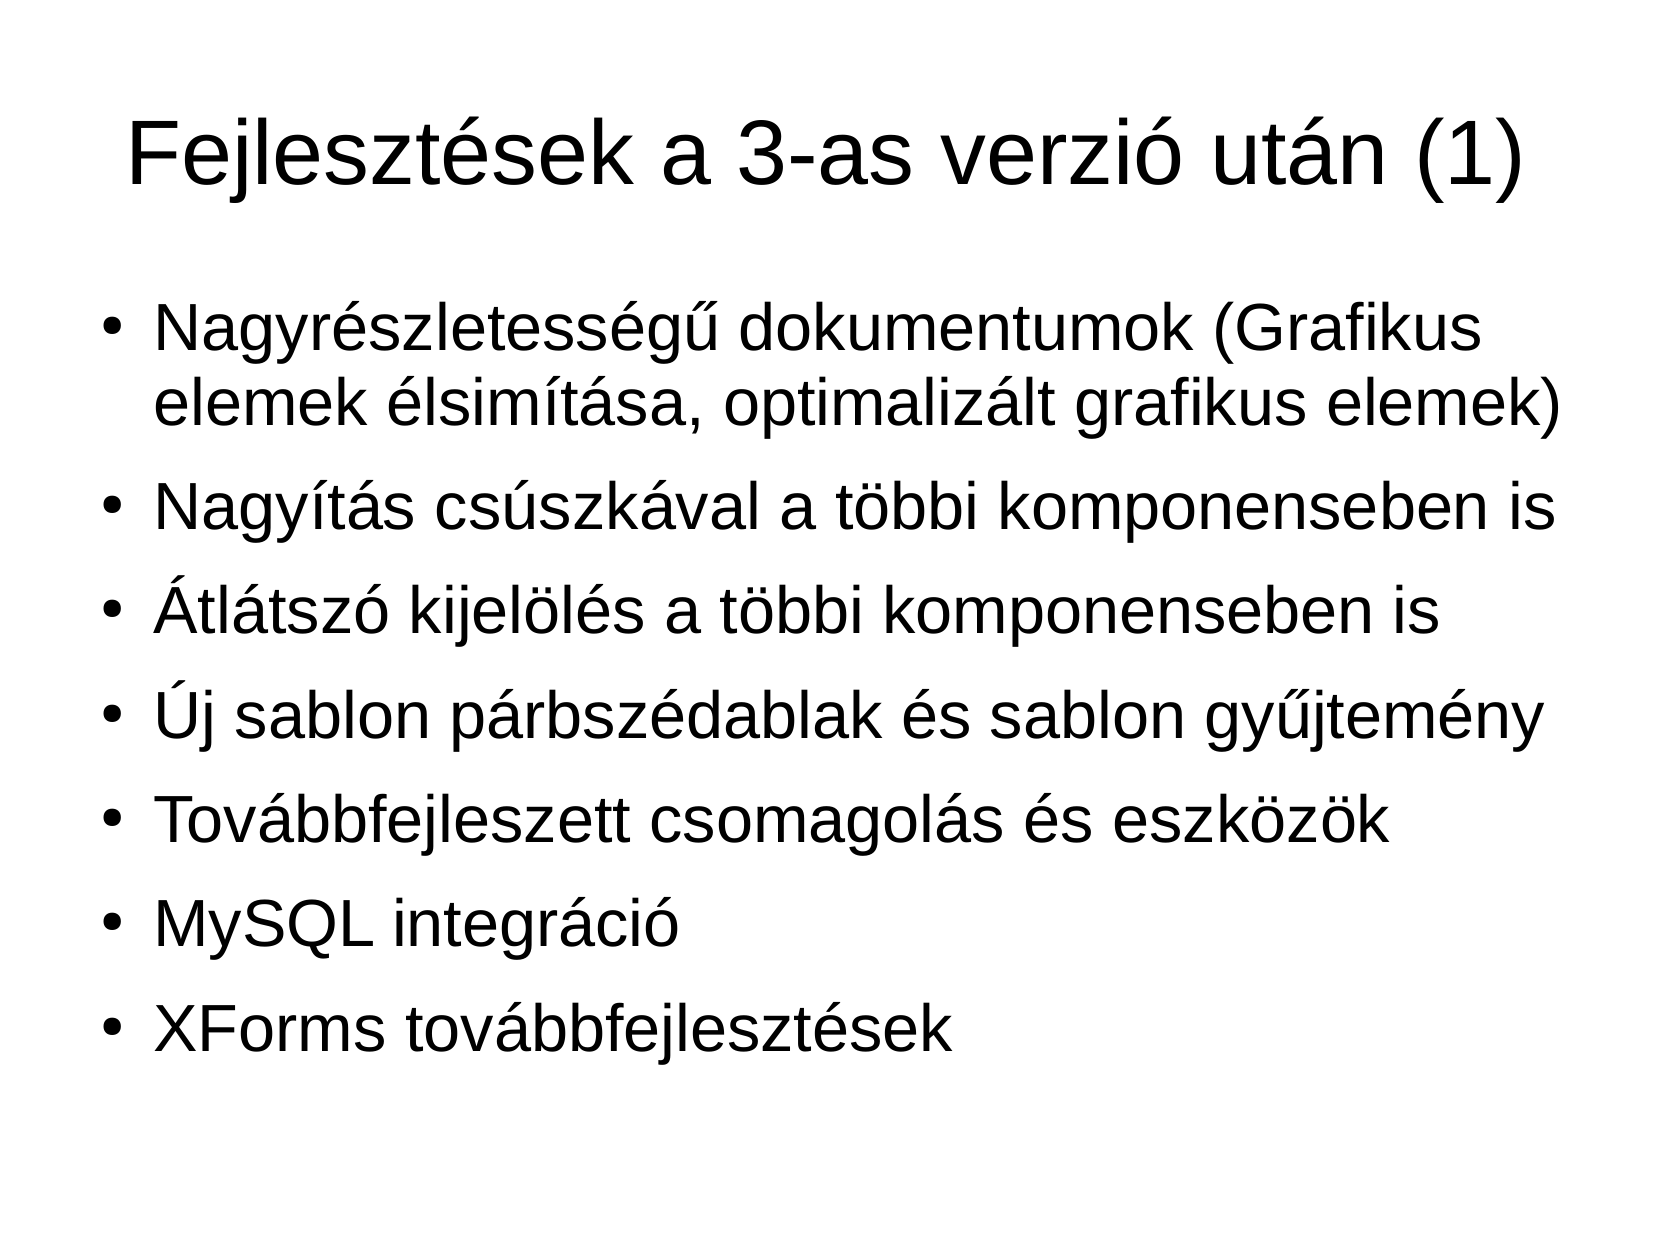

# Fejlesztések a 3-as verzió után (1)
Nagyrészletességű dokumentumok (Grafikus elemek élsimítása, optimalizált grafikus elemek)
Nagyítás csúszkával a többi komponenseben is
Átlátszó kijelölés a többi komponenseben is
Új sablon párbszédablak és sablon gyűjtemény
Továbbfejleszett csomagolás és eszközök
MySQL integráció
XForms továbbfejlesztések